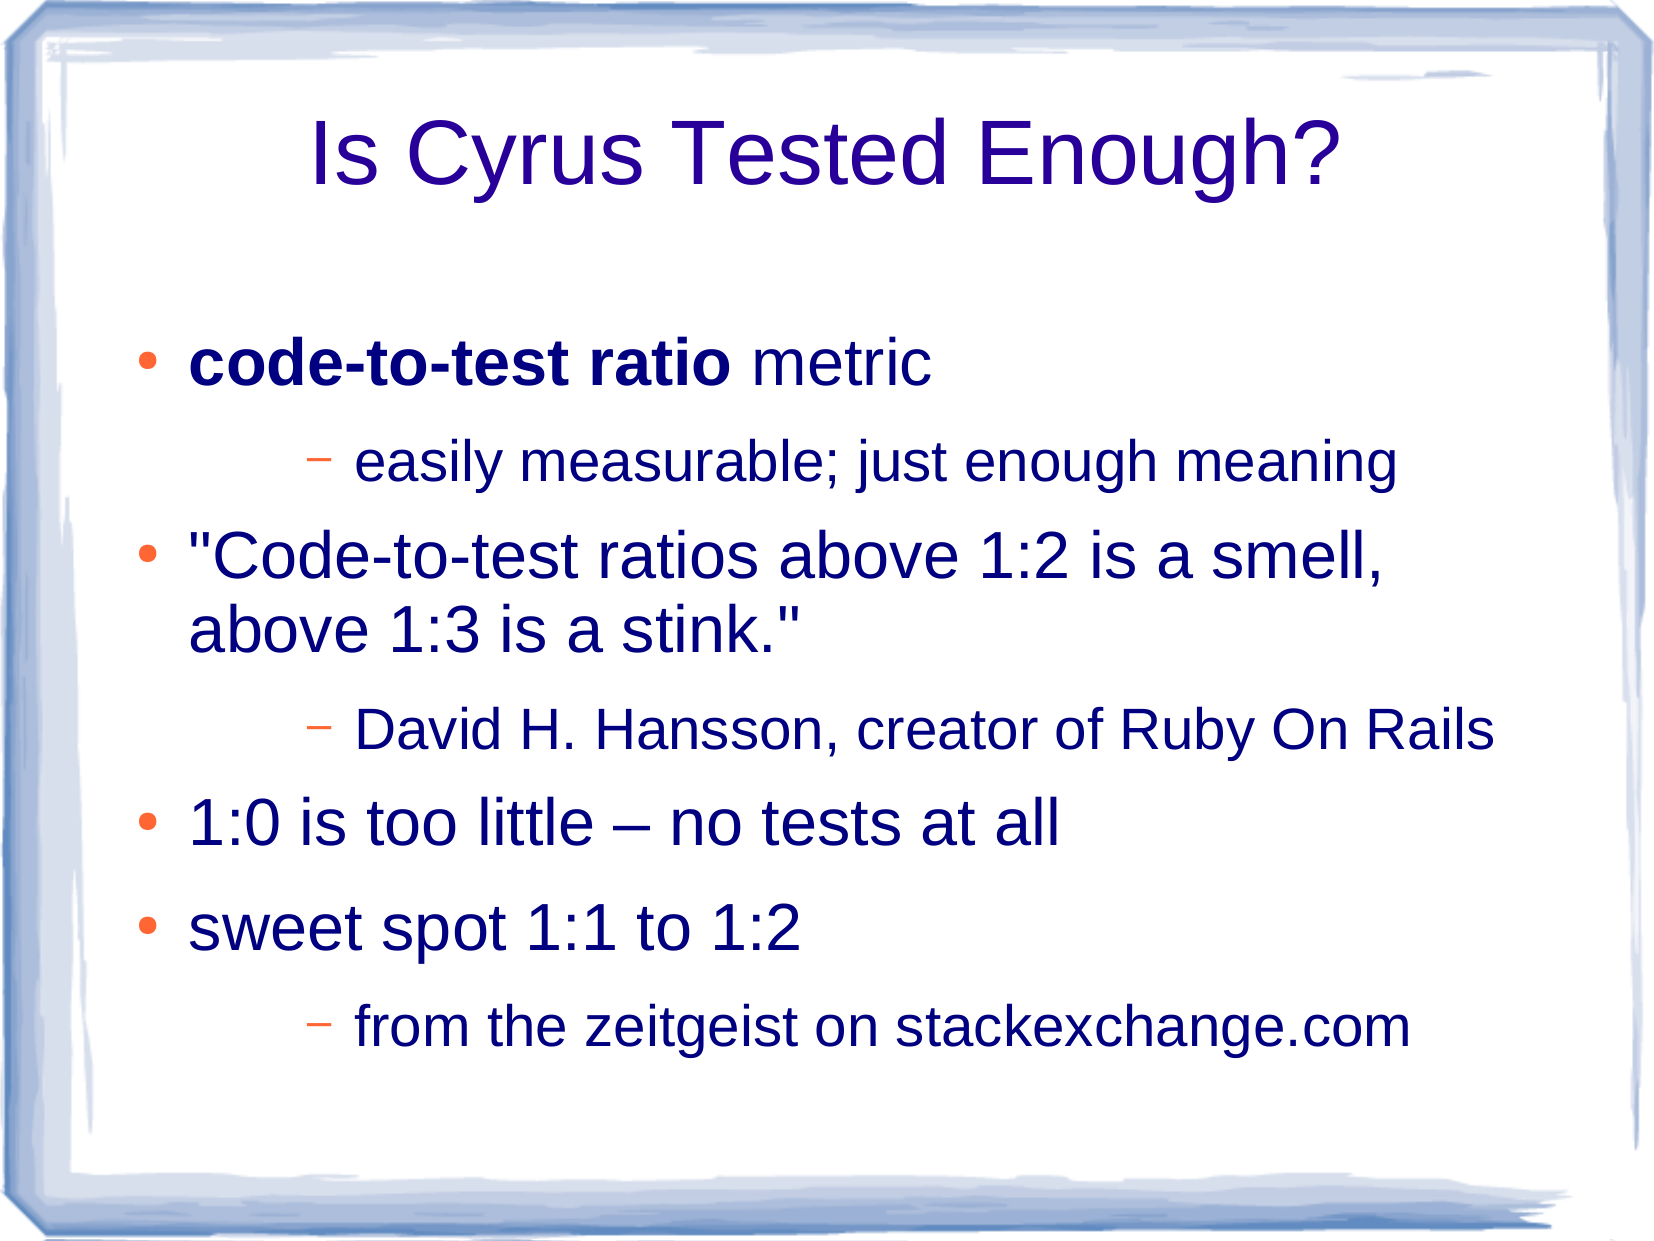

# Is Cyrus Tested Enough?
code-to-test ratio metric
easily measurable; just enough meaning
"Code-to-test ratios above 1:2 is a smell, above 1:3 is a stink."
David H. Hansson, creator of Ruby On Rails
1:0 is too little – no tests at all
sweet spot 1:1 to 1:2
from the zeitgeist on stackexchange.com